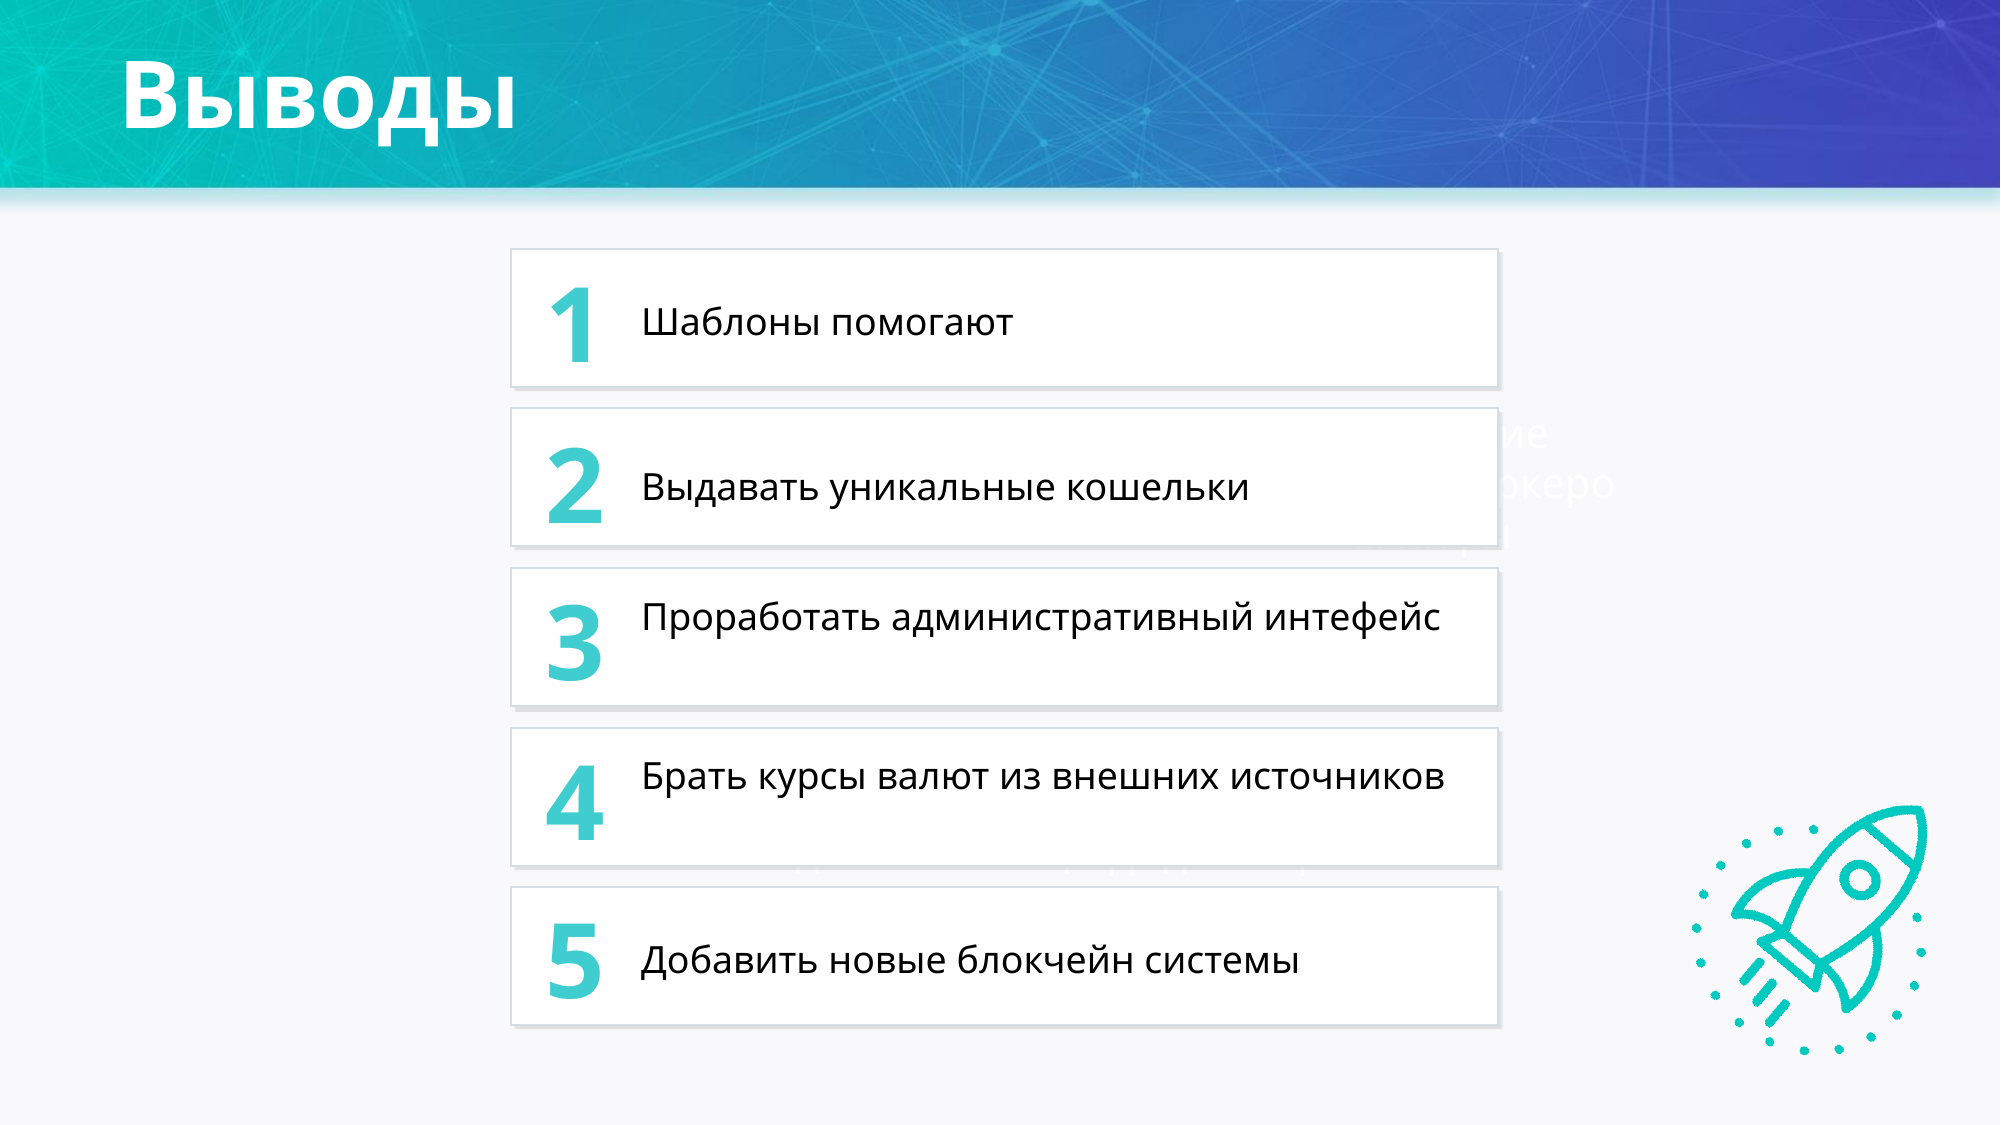

Выводы
1
Шаблоны помогают
2
Выделение фигурой/маркером инфы
Выдавать уникальные кошельки
3
Проработать административный интефейс
4
Брать курсы валют из внешних источников
Одна мысль на слайде
без картинок
Использование цифр для опроса
0-9
5
Добавить новые блокчейн системы